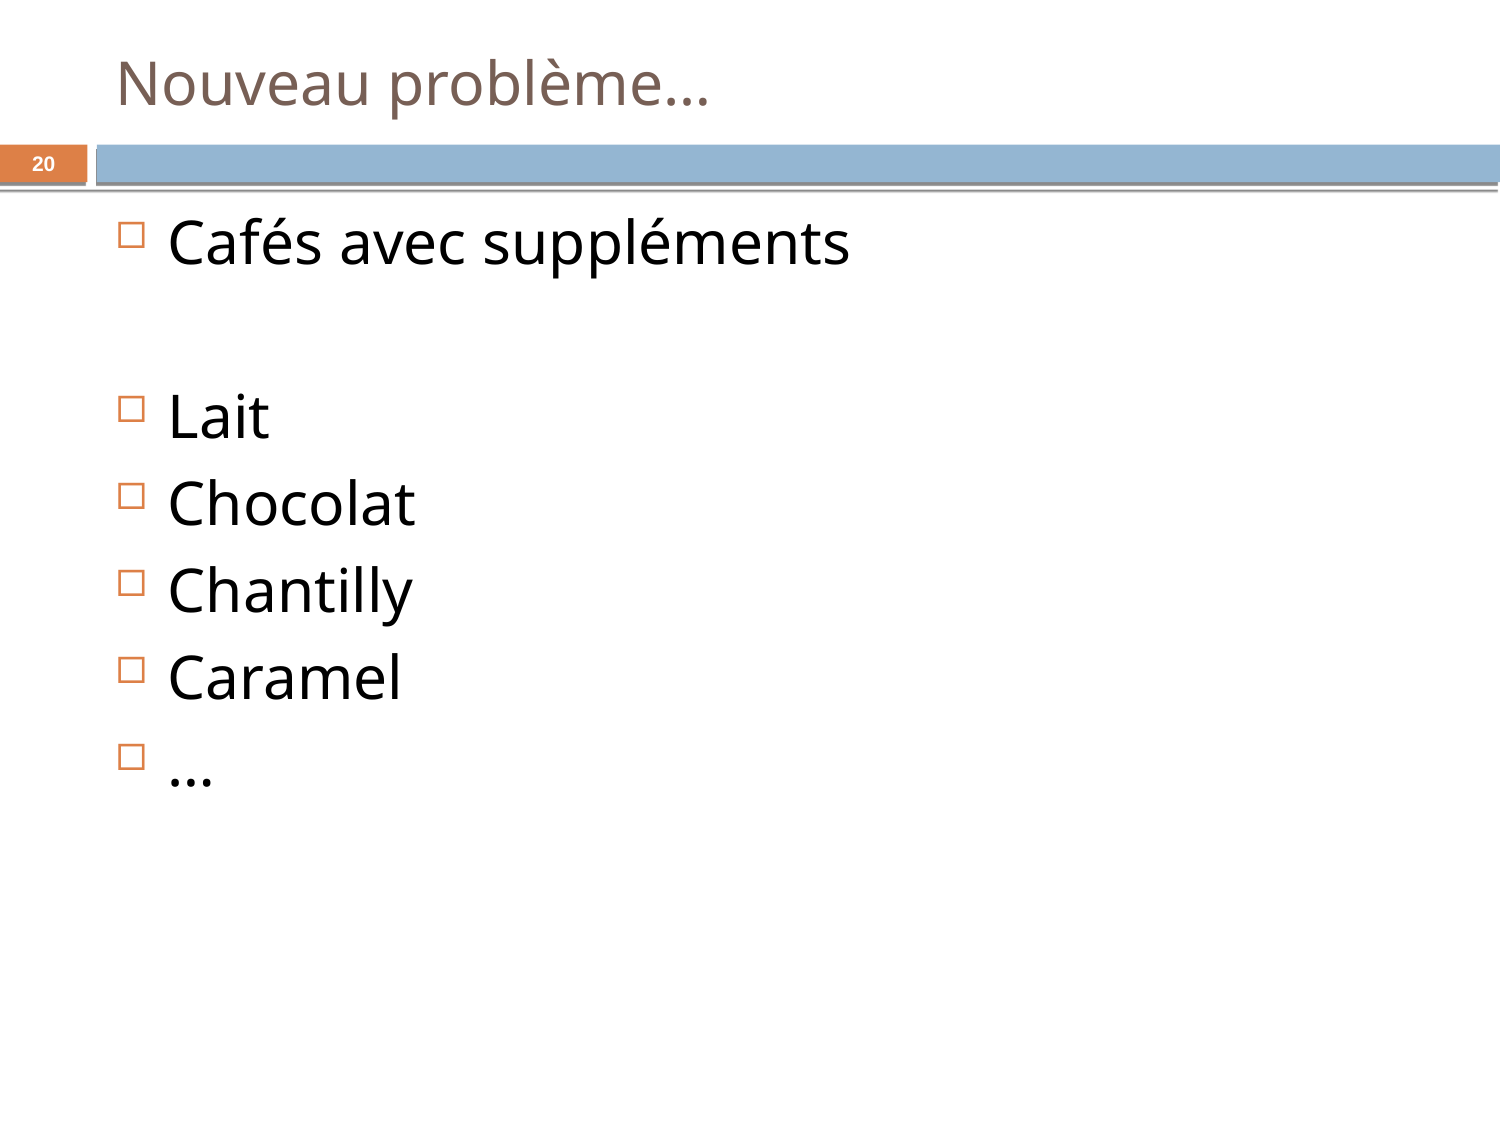

# Nouveau problème…
Cafés avec suppléments
Lait
Chocolat
Chantilly
Caramel
…